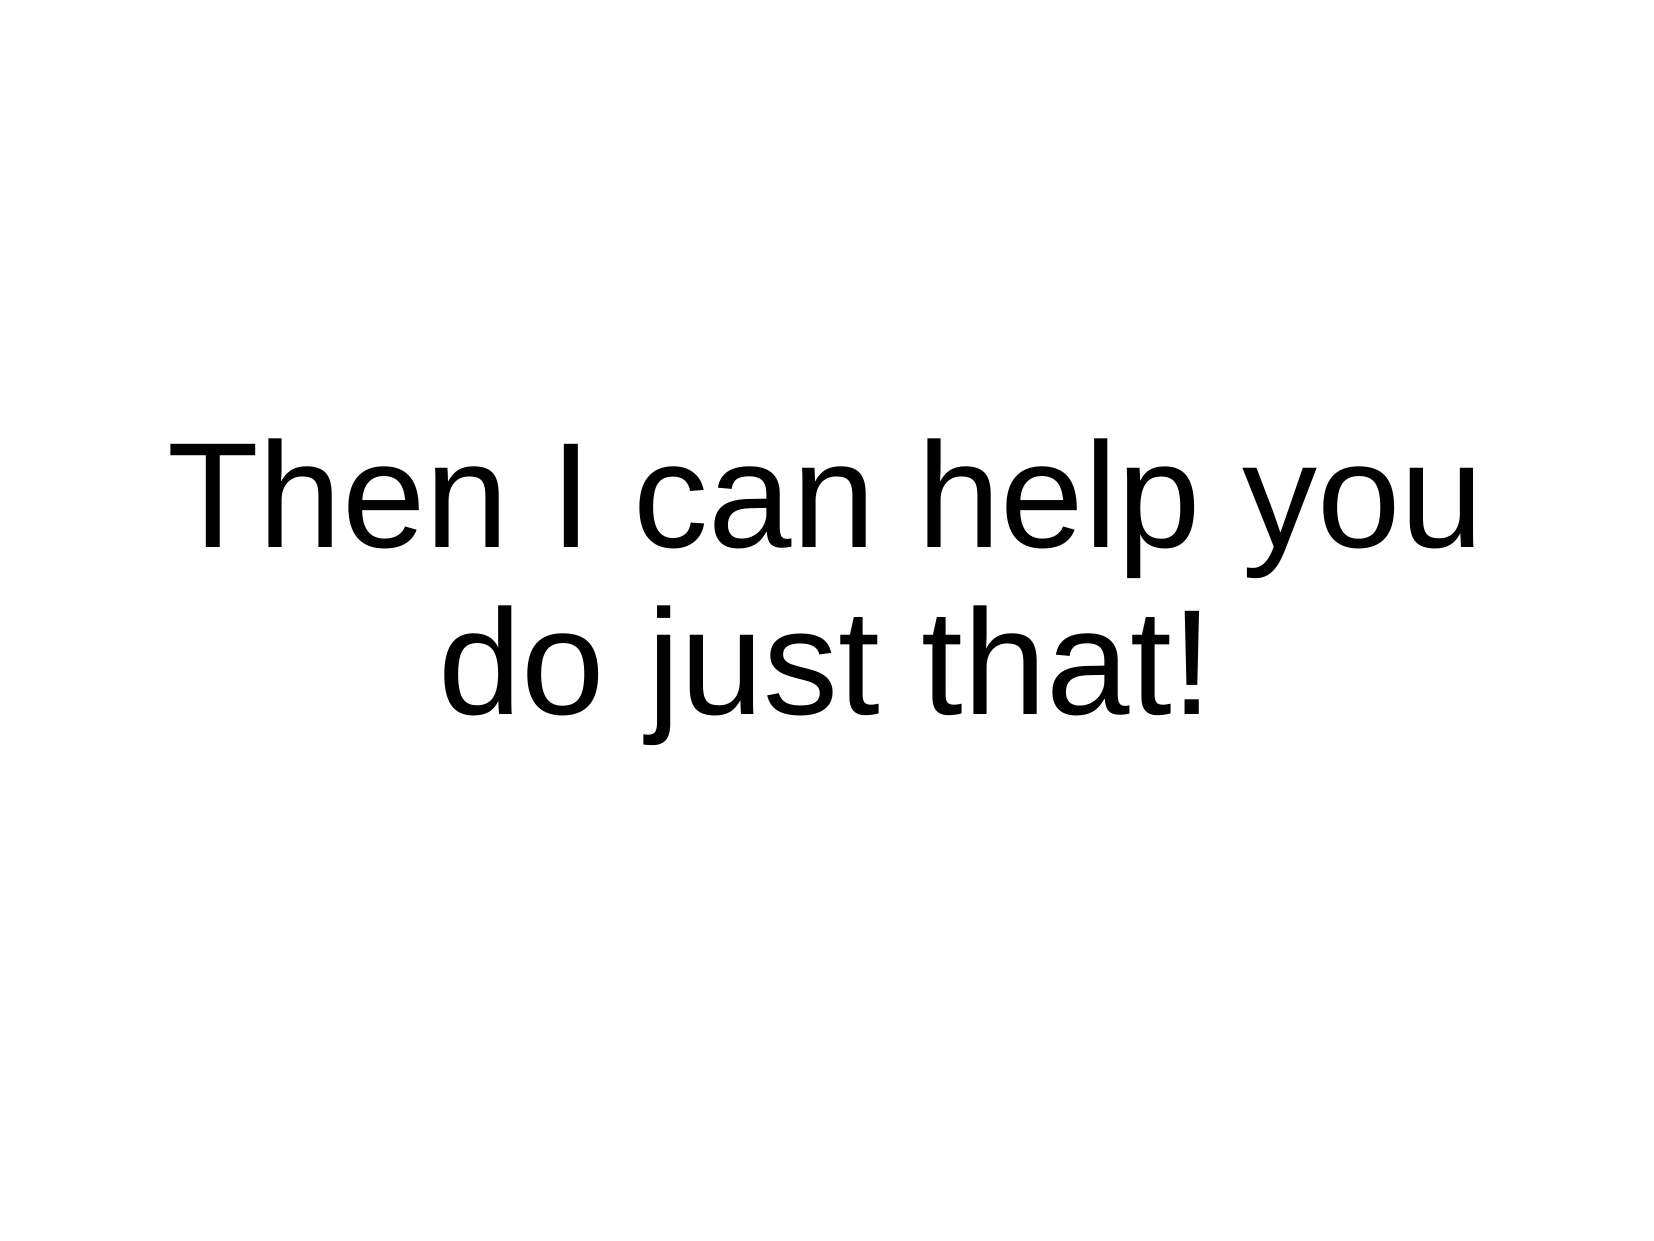

# Then I can help you do just that!